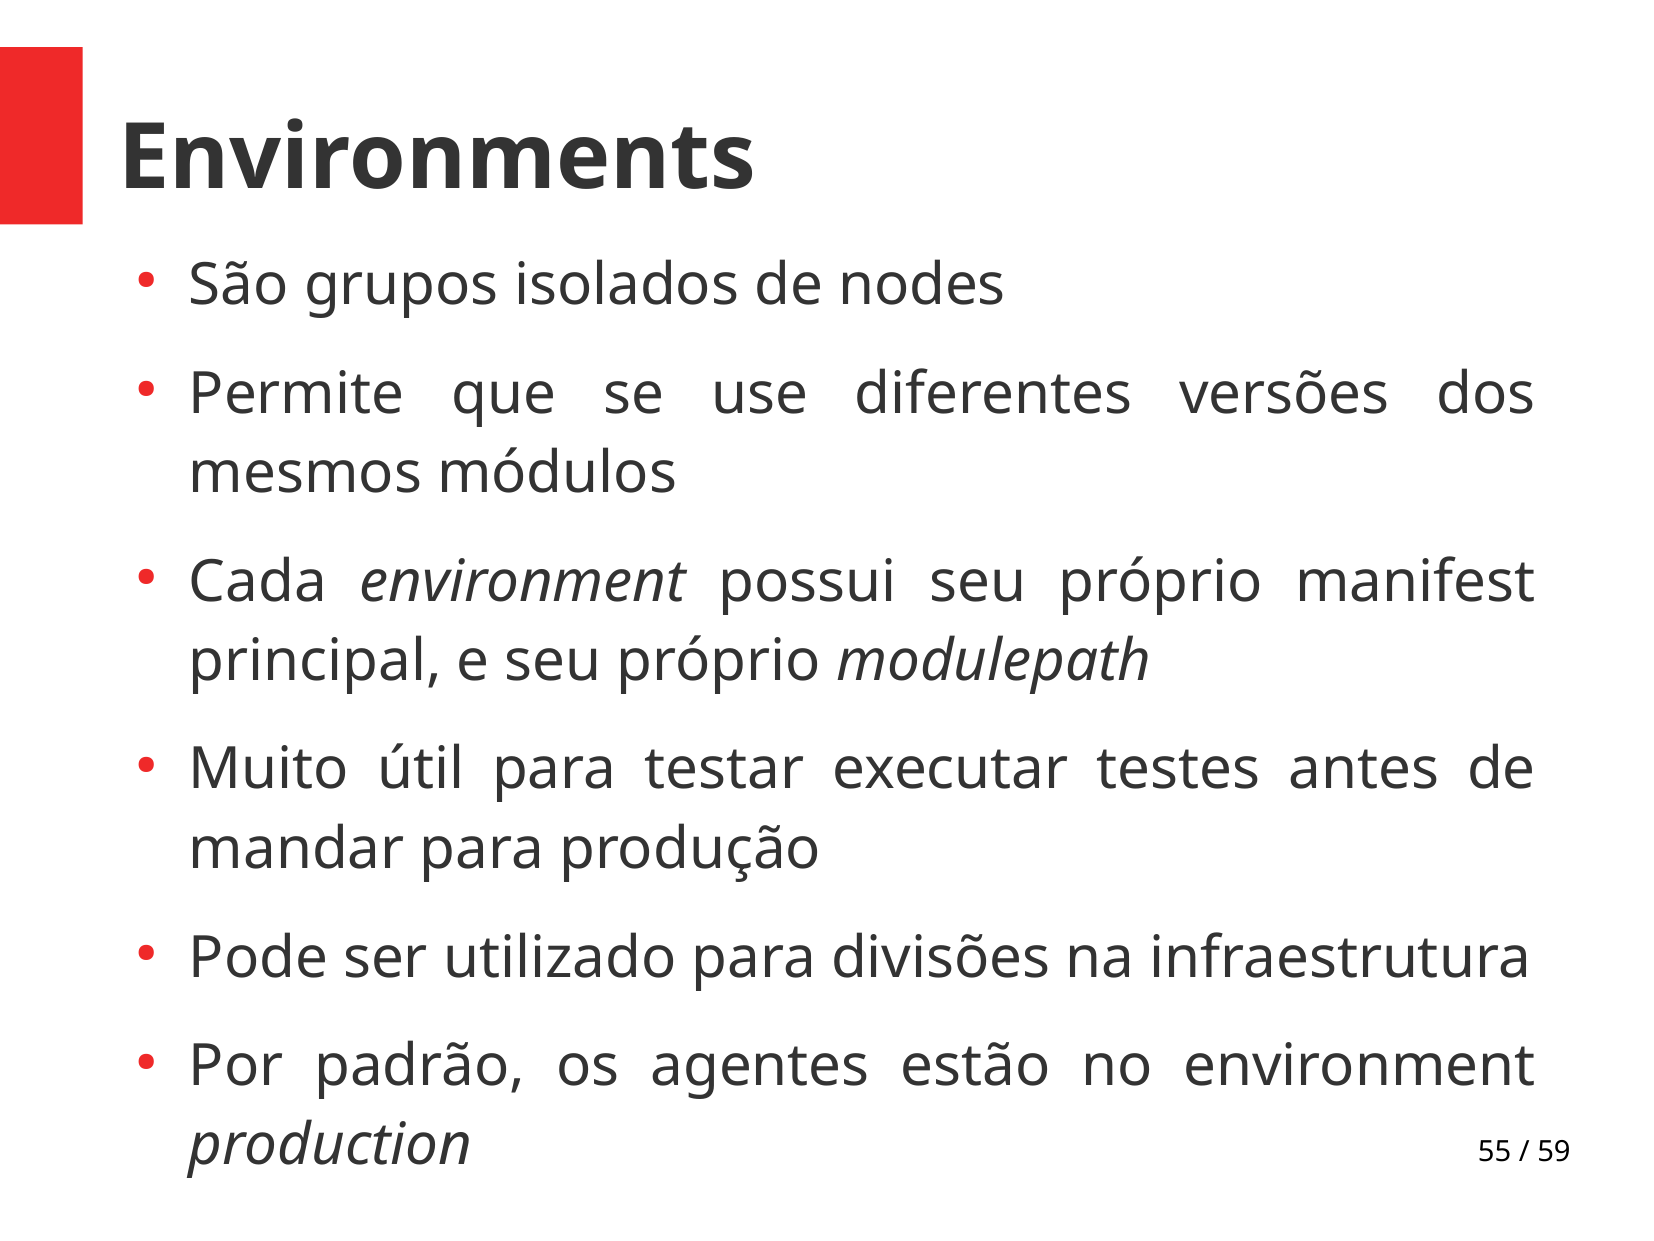

# Environments
São grupos isolados de nodes
Permite que se use diferentes versões dos mesmos módulos
Cada environment possui seu próprio manifest principal, e seu próprio modulepath
Muito útil para testar executar testes antes de mandar para produção
Pode ser utilizado para divisões na infraestrutura
Por padrão, os agentes estão no environment production
55